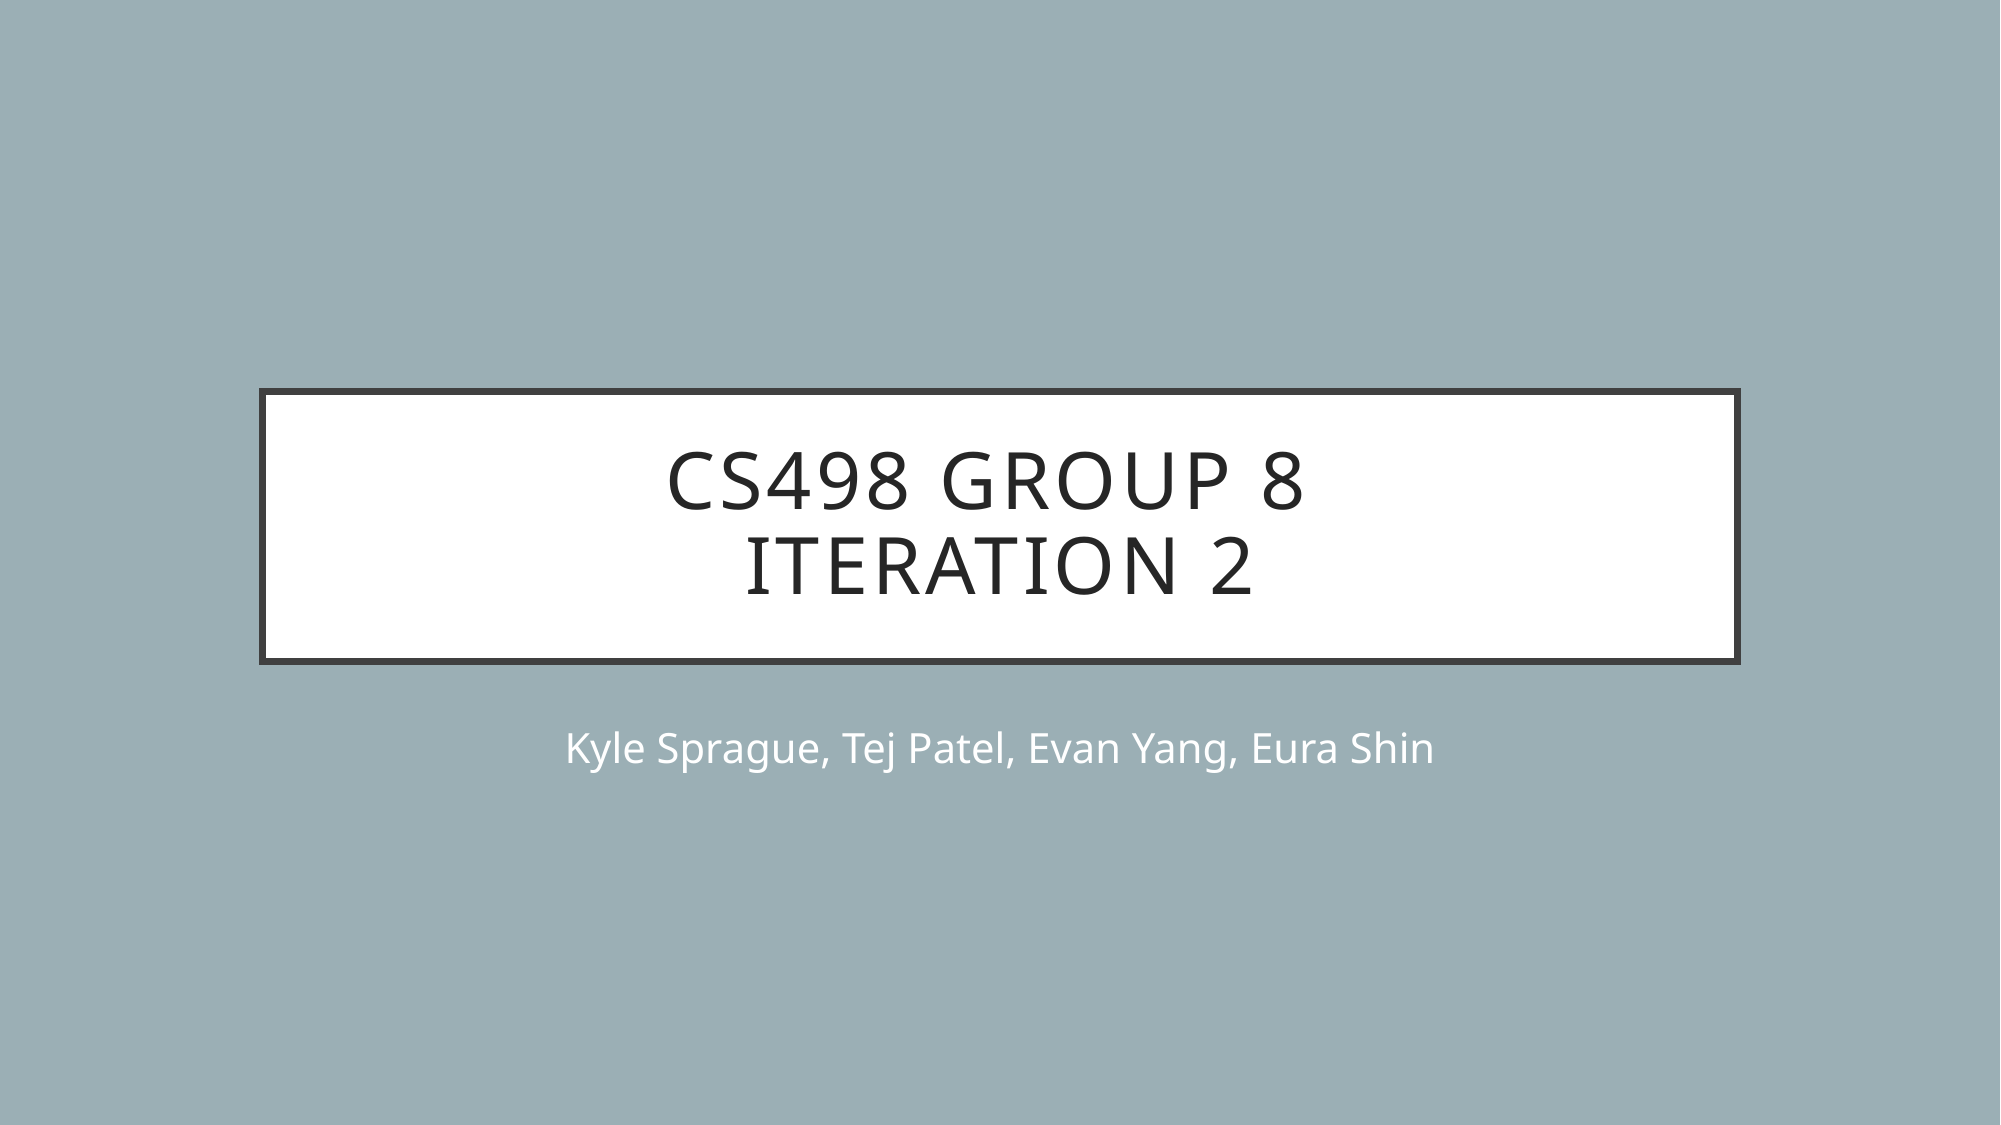

# CS498 Group 8  Iteration 2
Kyle Sprague, Tej Patel, Evan Yang, Eura Shin